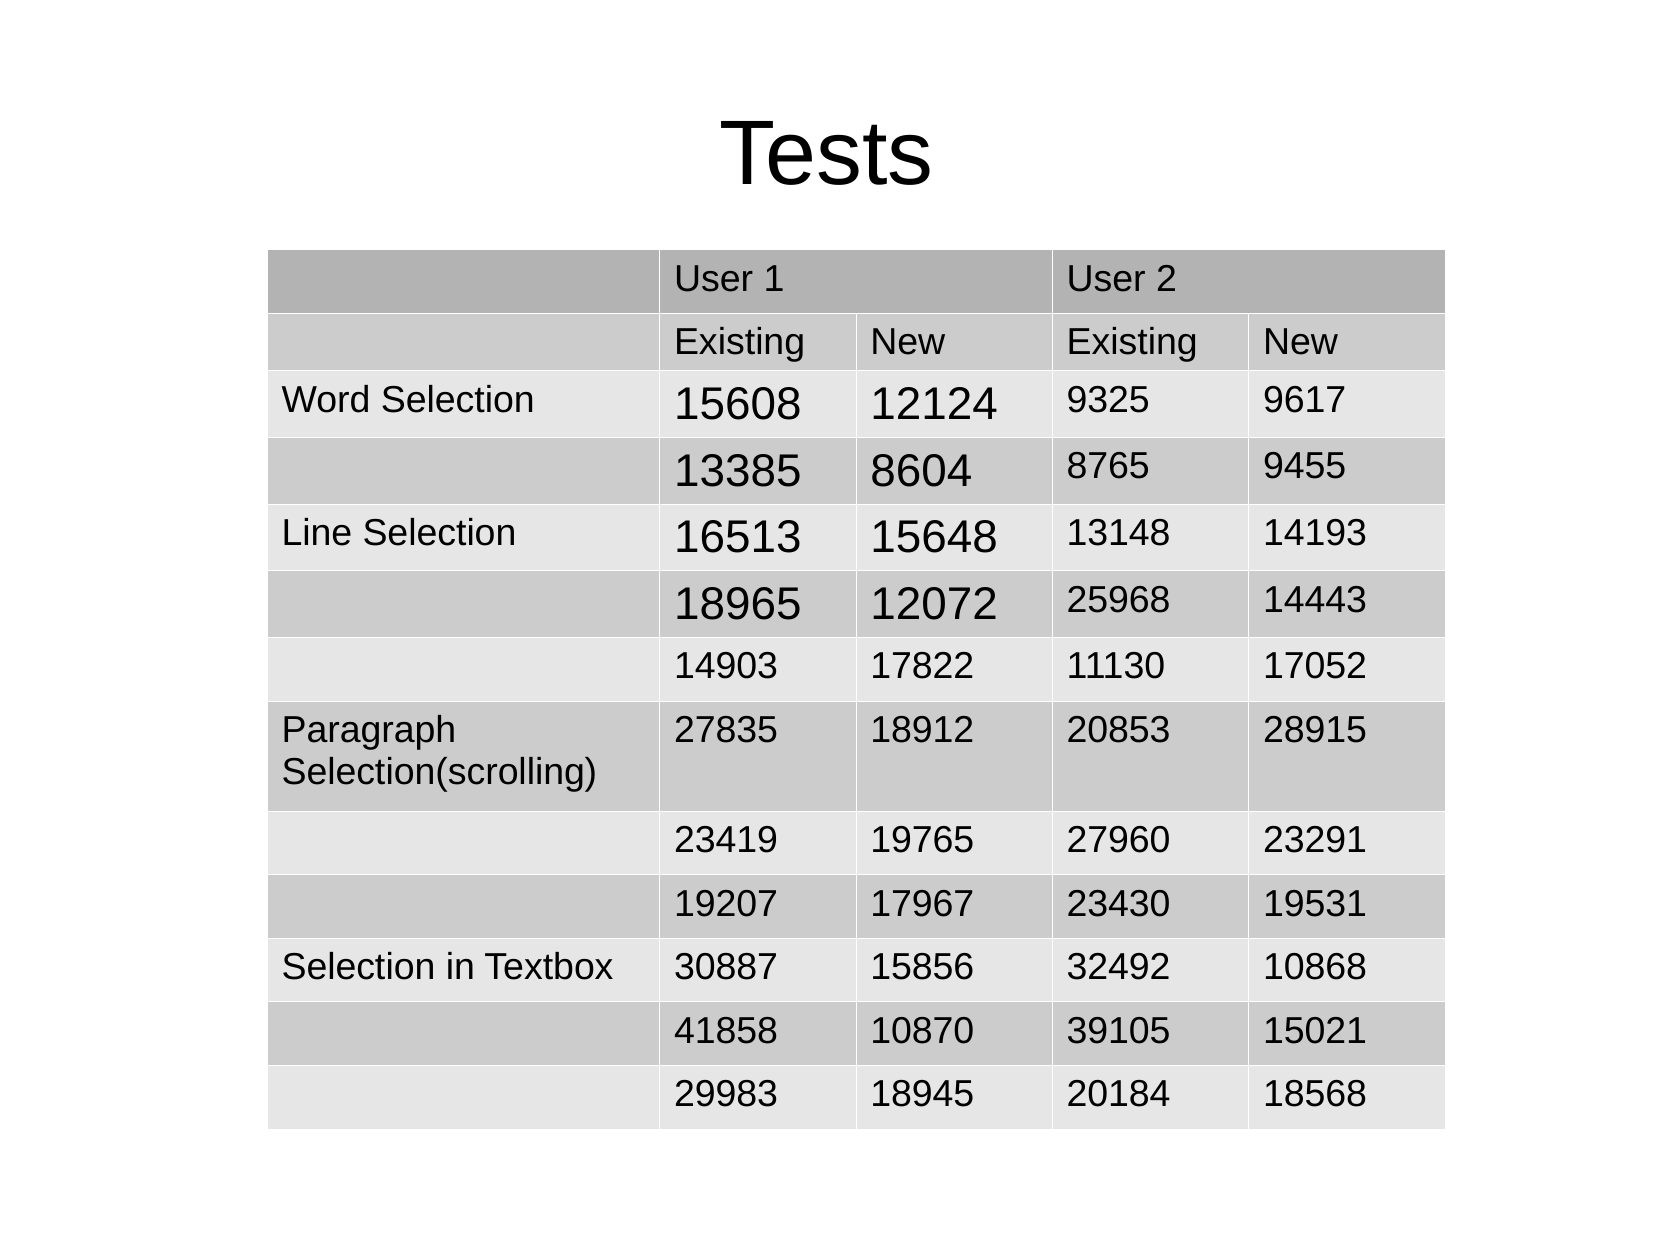

# Tests
| | User 1 | | User 2 | |
| --- | --- | --- | --- | --- |
| | Existing | New | Existing | New |
| Word Selection | 15608 | 12124 | 9325 | 9617 |
| | 13385 | 8604 | 8765 | 9455 |
| Line Selection | 16513 | 15648 | 13148 | 14193 |
| | 18965 | 12072 | 25968 | 14443 |
| | 14903 | 17822 | 11130 | 17052 |
| Paragraph Selection(scrolling) | 27835 | 18912 | 20853 | 28915 |
| | 23419 | 19765 | 27960 | 23291 |
| | 19207 | 17967 | 23430 | 19531 |
| Selection in Textbox | 30887 | 15856 | 32492 | 10868 |
| | 41858 | 10870 | 39105 | 15021 |
| | 29983 | 18945 | 20184 | 18568 |